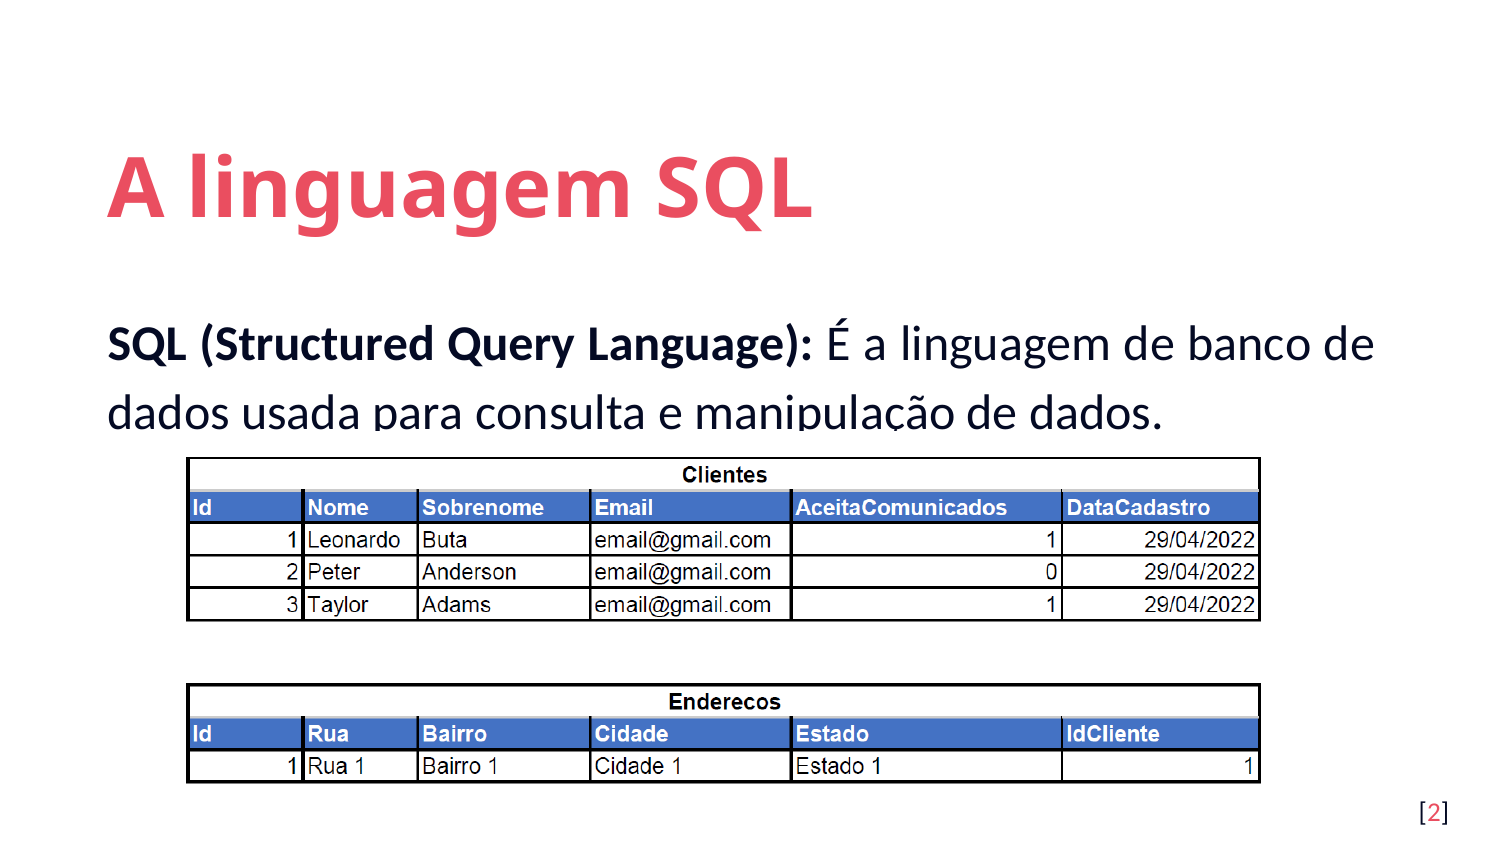

A linguagem SQL
SQL (Structured Query Language): É a linguagem de banco de dados usada para consulta e manipulação de dados.